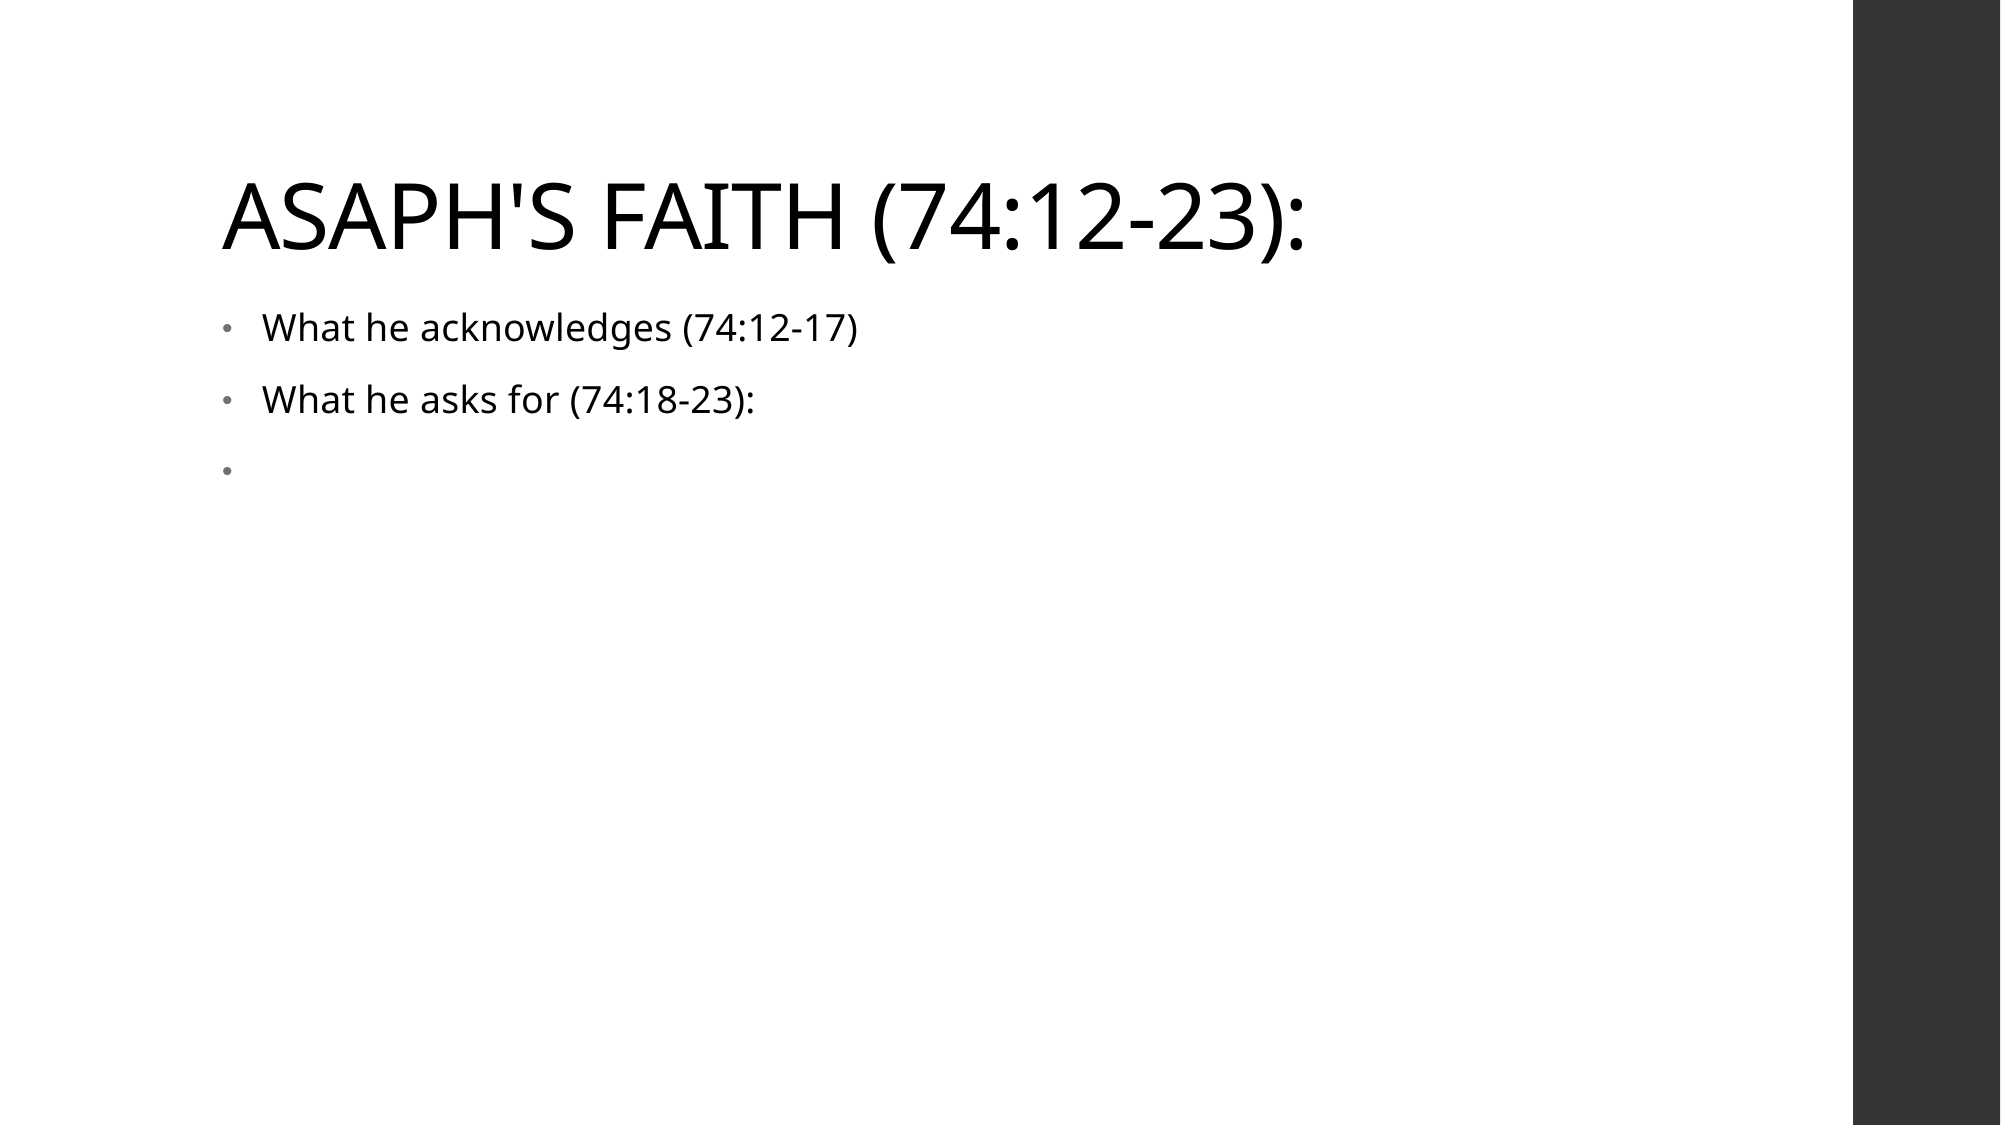

# ASAPH'S FAITH (74:12-23):
 What he acknowledges (74:12-17)
 What he asks for (74:18-23):